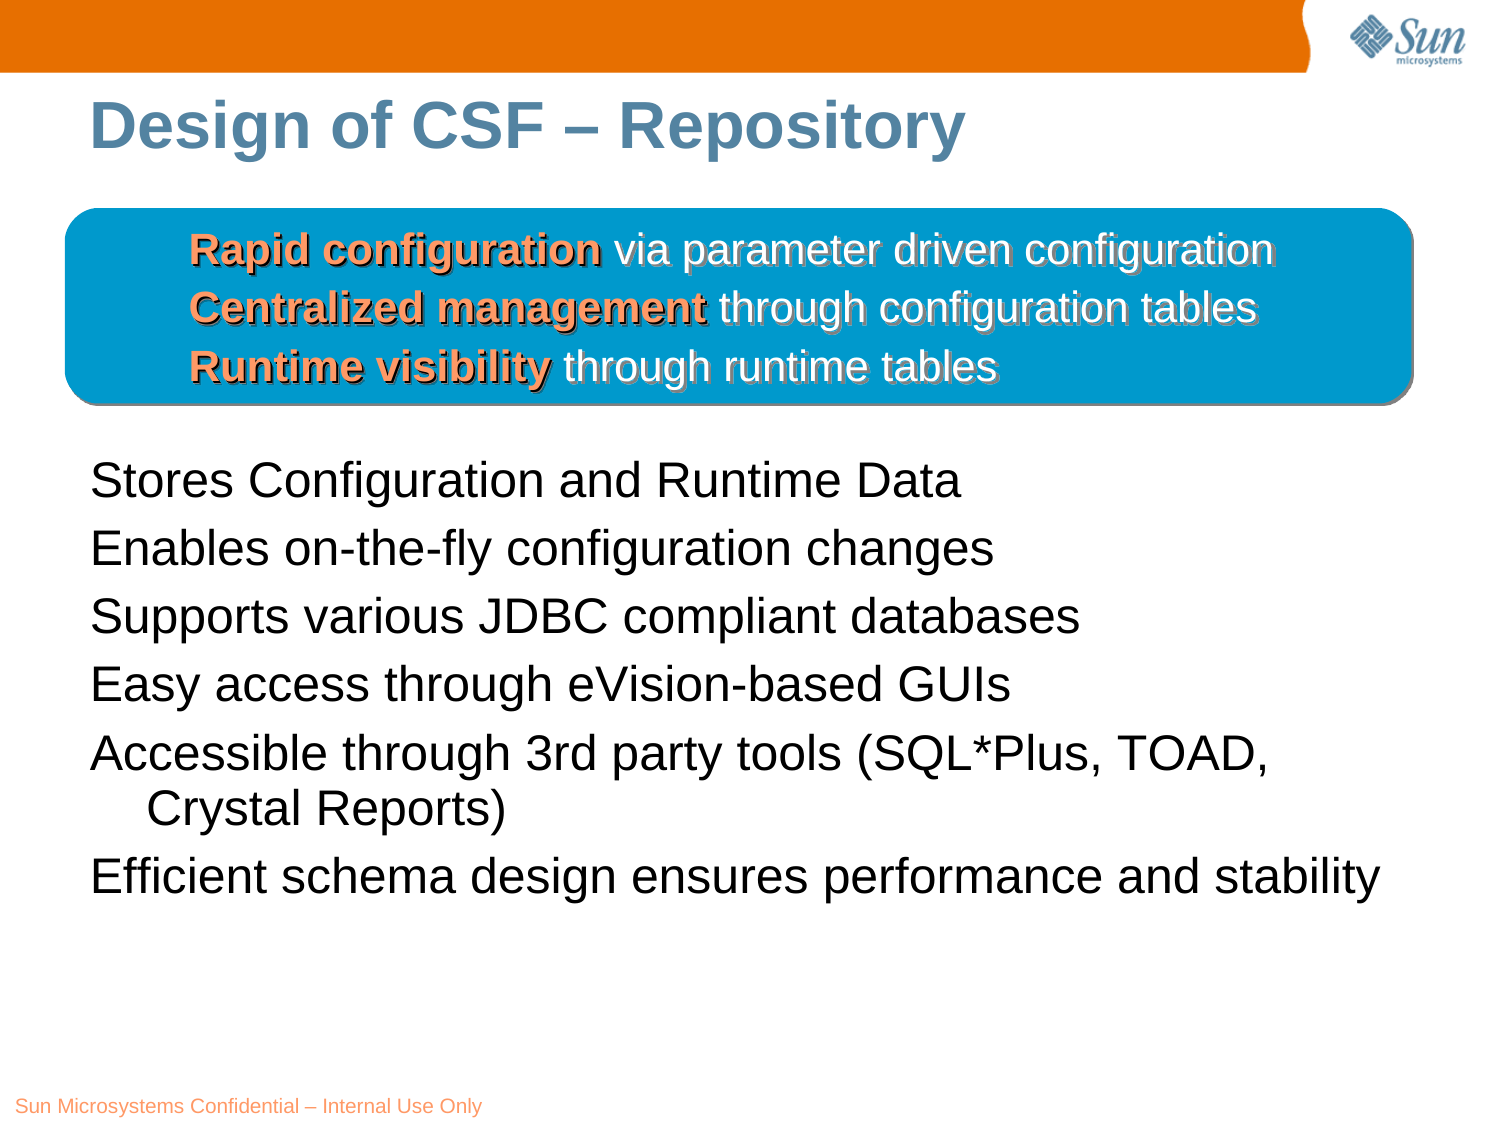

# Design of CSF – Repository
 Rapid configuration via parameter driven configuration
 Centralized management through configuration tables
 Runtime visibility through runtime tables
Stores Configuration and Runtime Data
Enables on-the-fly configuration changes
Supports various JDBC compliant databases
Easy access through eVision-based GUIs
Accessible through 3rd party tools (SQL*Plus, TOAD, Crystal Reports)
Efficient schema design ensures performance and stability